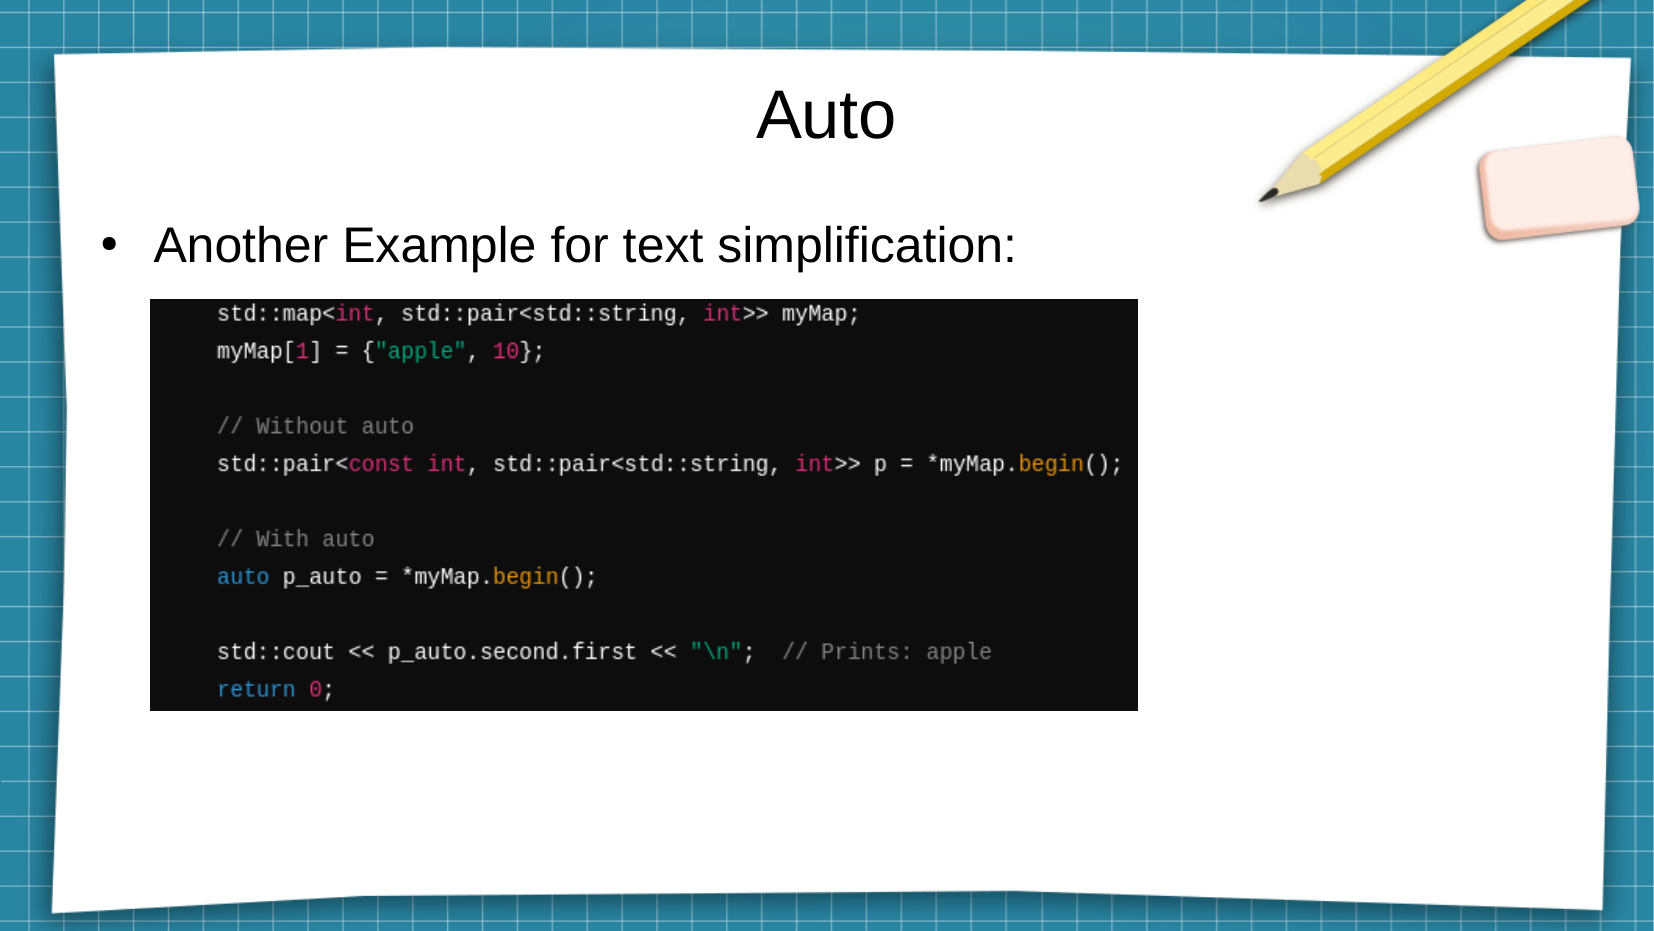

# Auto
Another Example for text simplification: